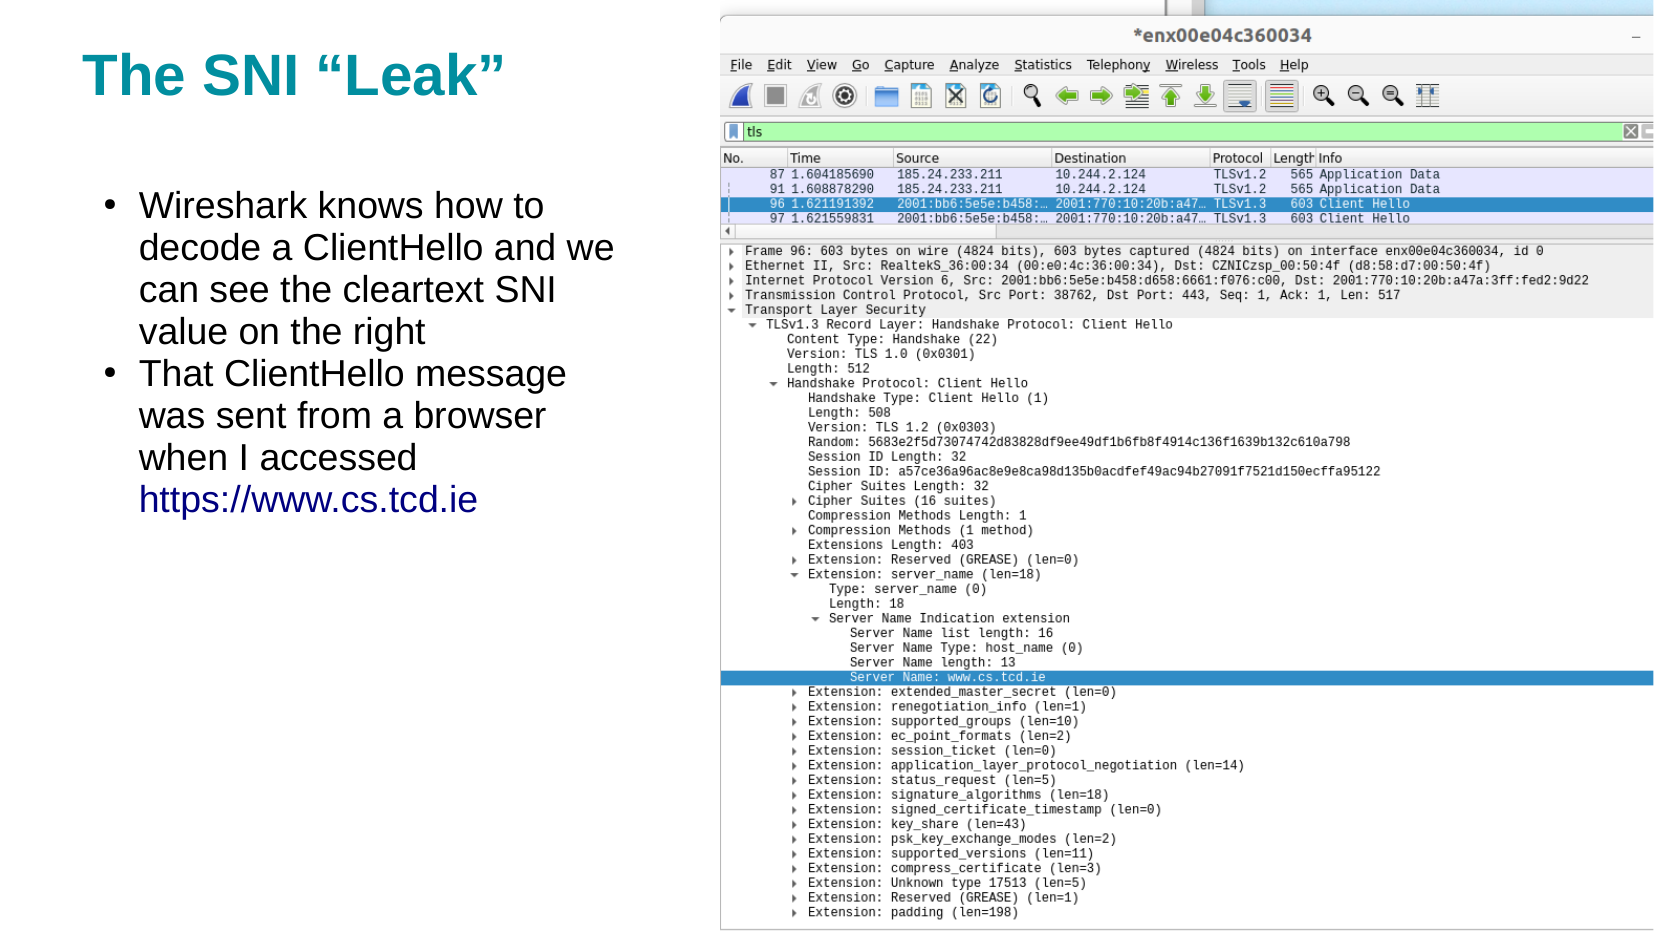

The SNI “Leak”
Wireshark knows how to decode a ClientHello and we can see the cleartext SNI value on the right
That ClientHello message was sent from a browser when I accessed https://www.cs.tcd.ie
6